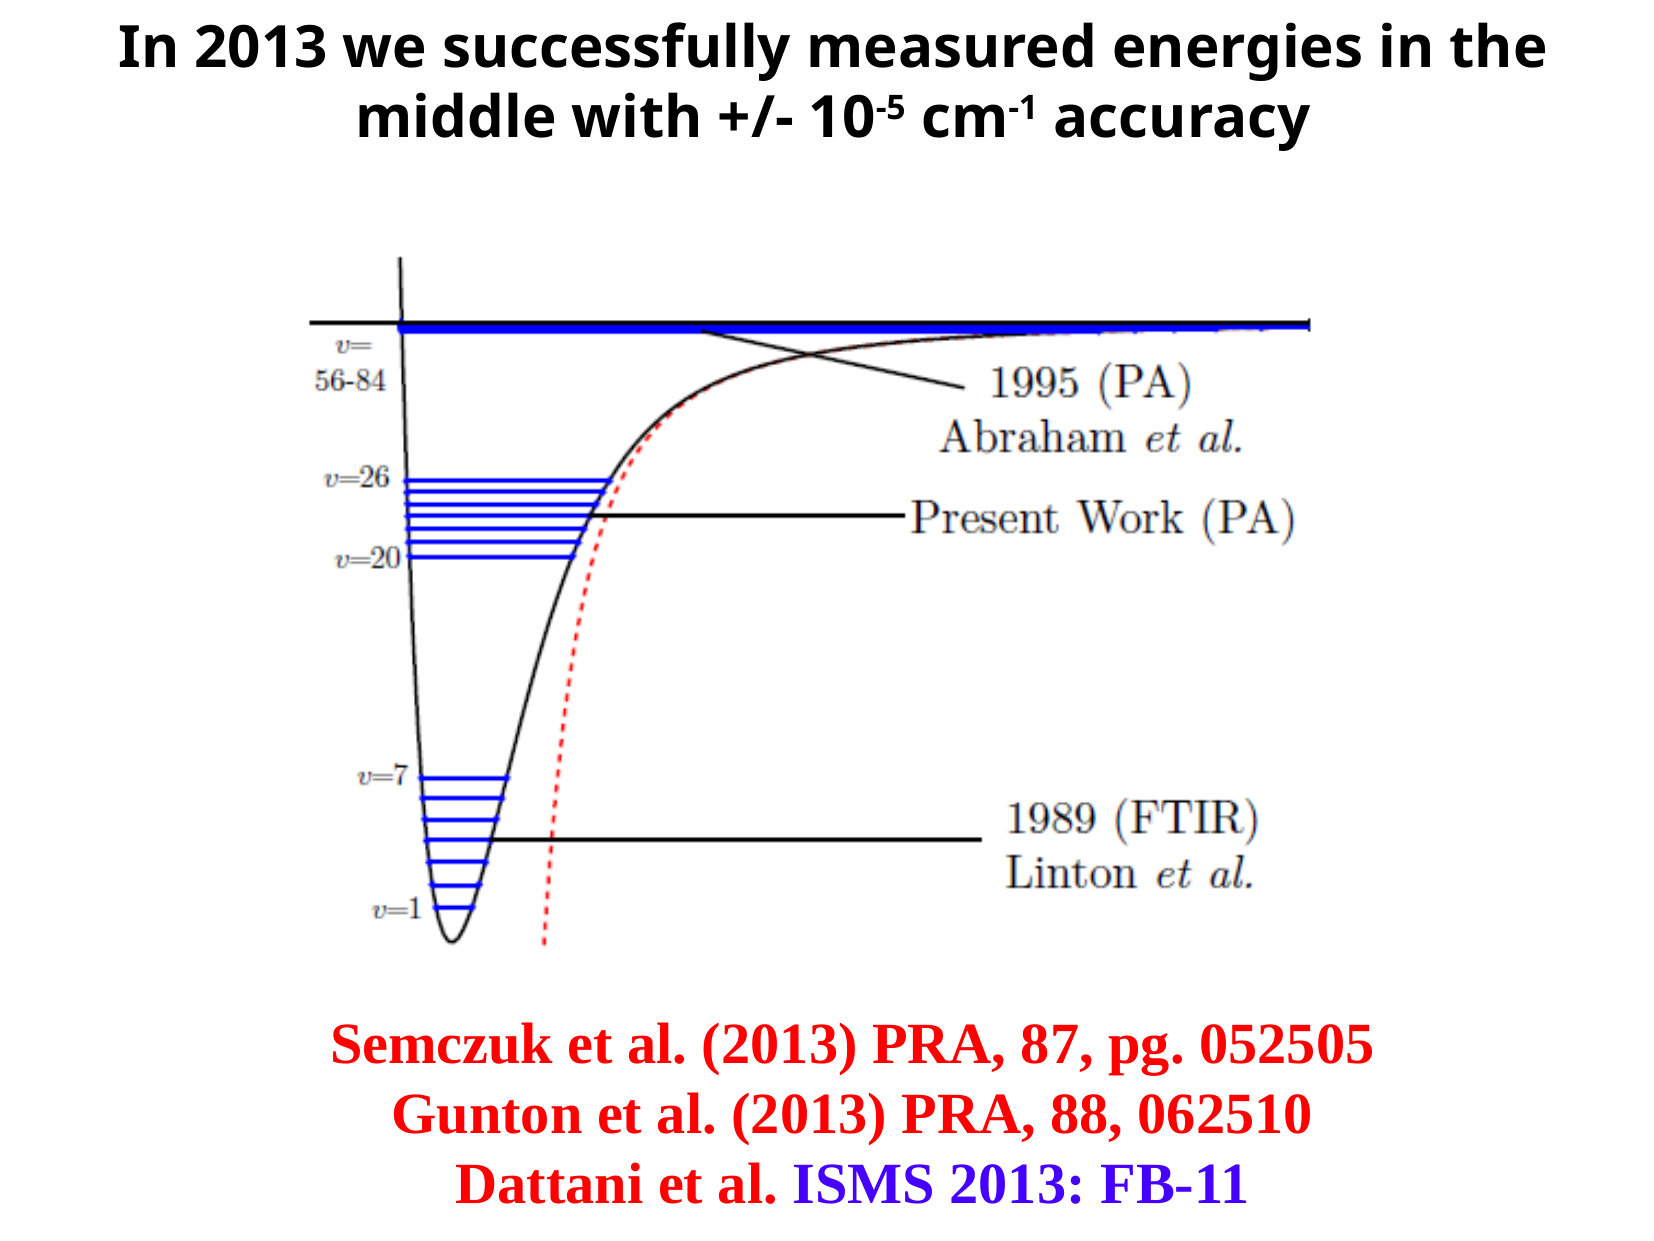

In 2013 we successfully measured energies in the middle with +/- 10-5 cm-1 accuracy
Semczuk et al. (2013) PRA, 87, pg. 052505
Gunton et al. (2013) PRA, 88, 062510
Dattani et al. ISMS 2013: FB-11